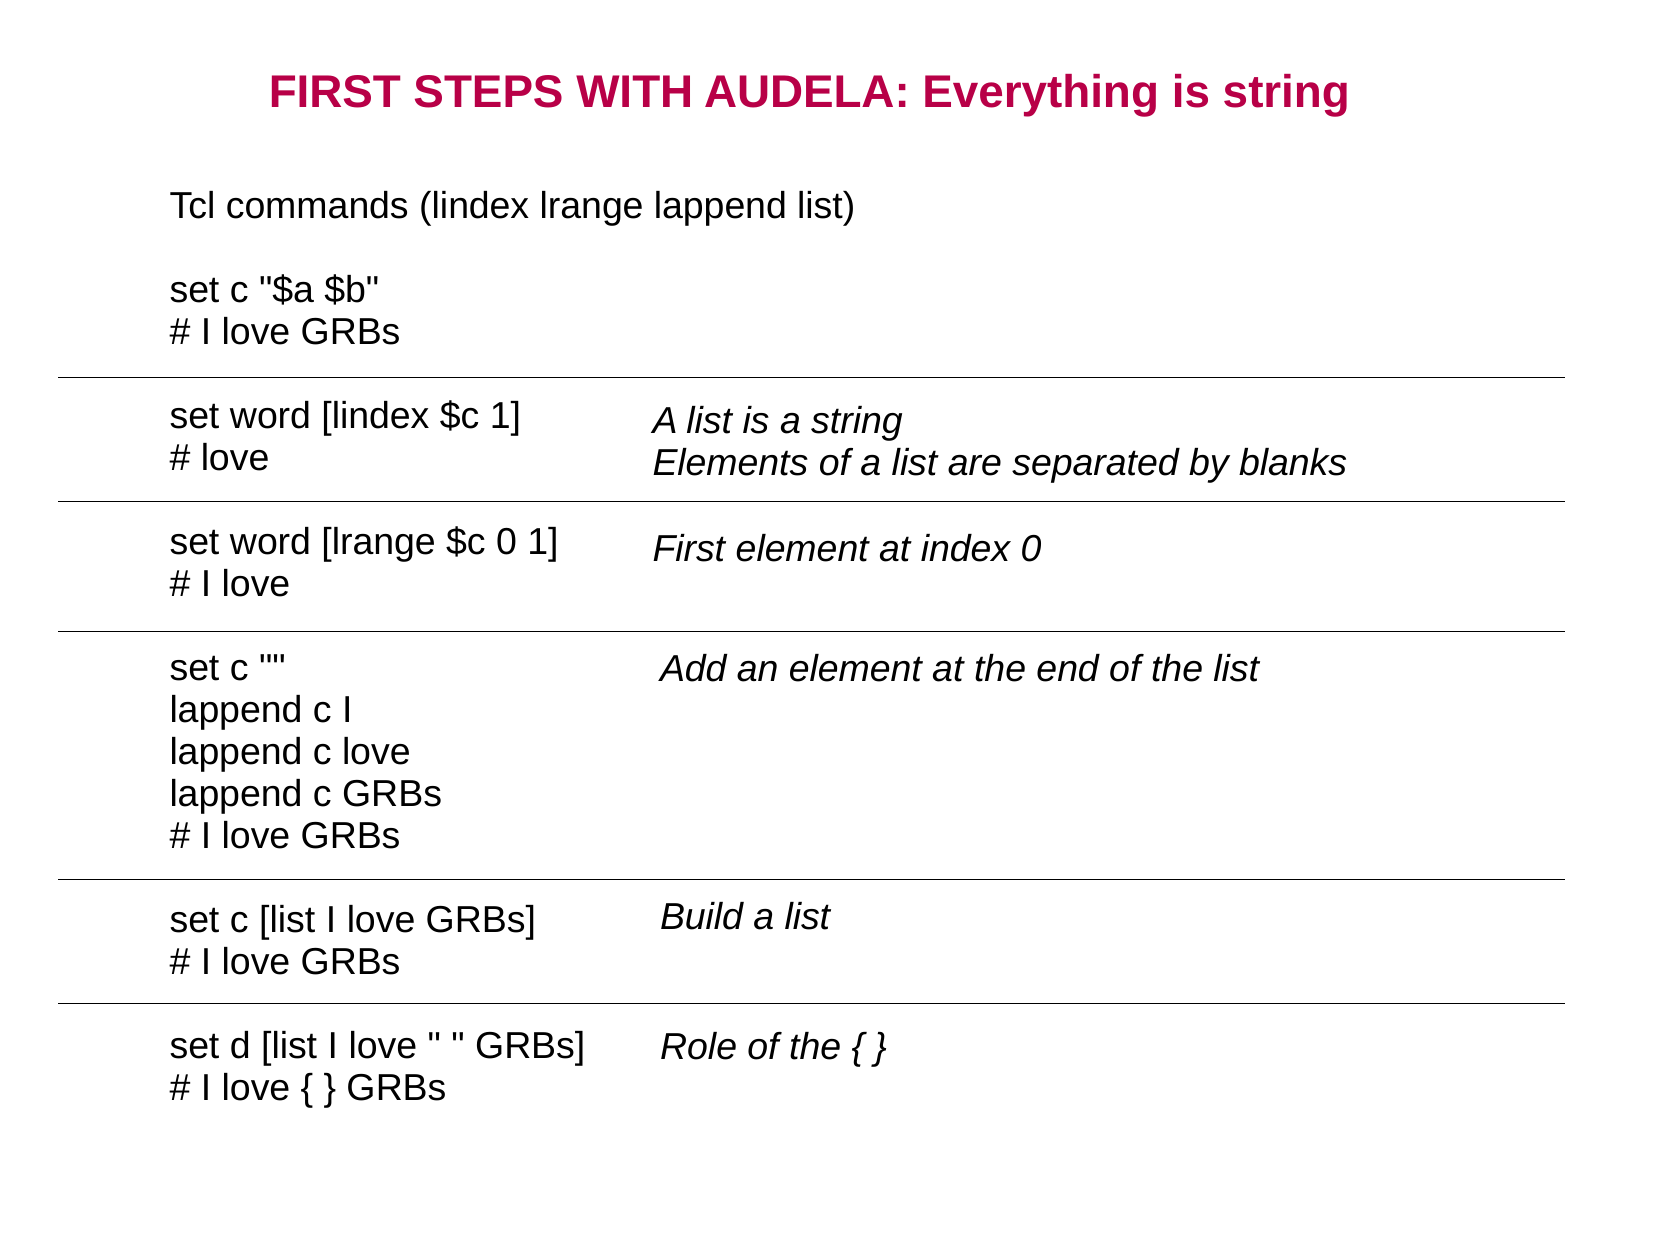

FIRST STEPS WITH AUDELA: Everything is string
Tcl commands (lindex lrange lappend list)
set c "$a $b"
# I love GRBs
set word [lindex $c 1]
# love
set word [lrange $c 0 1]
# I love
set c ""
lappend c I
lappend c love
lappend c GRBs
# I love GRBs
set c [list I love GRBs]
# I love GRBs
set d [list I love " " GRBs]
# I love { } GRBs
A list is a string
Elements of a list are separated by blanks
First element at index 0
Add an element at the end of the list
Build a list
Role of the { }